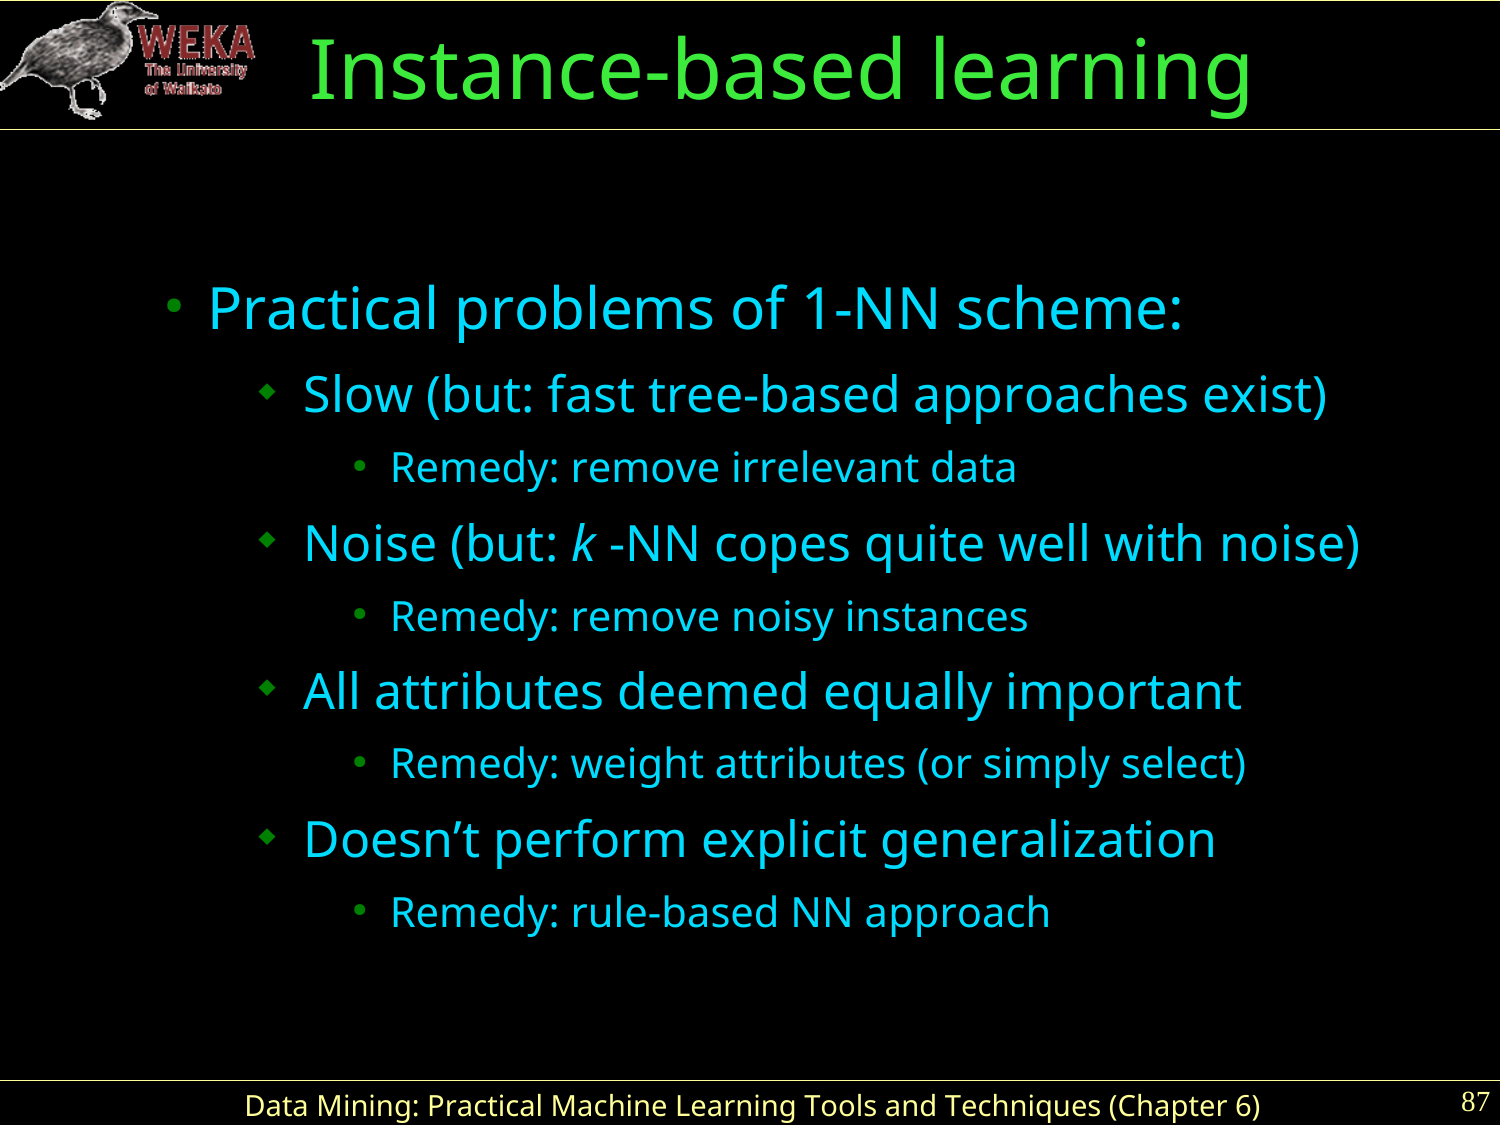

# Instance-based learning
Practical problems of 1-NN scheme:
Slow (but: fast tree-based approaches exist)
Remedy: remove irrelevant data
Noise (but: k -NN copes quite well with noise)
Remedy: remove noisy instances
All attributes deemed equally important
Remedy: weight attributes (or simply select)
Doesn’t perform explicit generalization
Remedy: rule-based NN approach
Data Mining: Practical Machine Learning Tools and Techniques (Chapter 6)
87